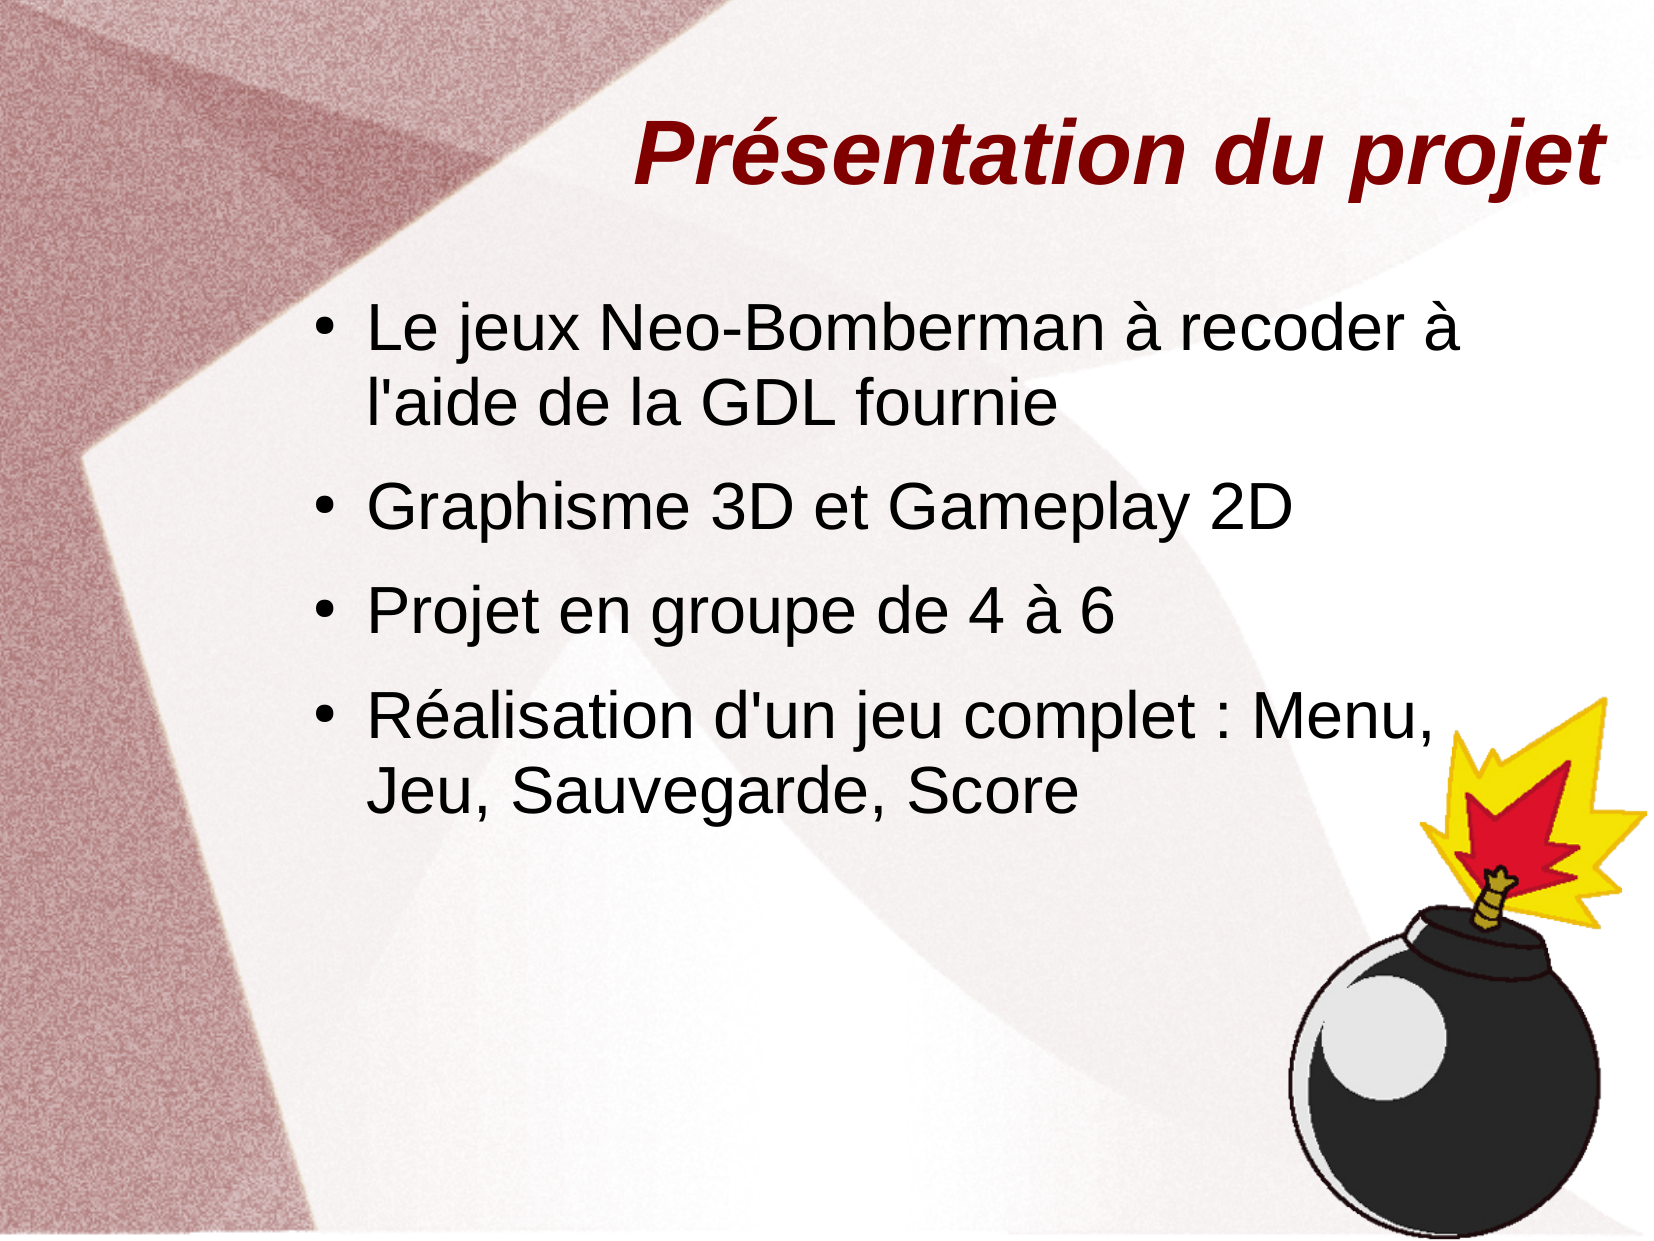

# Présentation du projet
Le jeux Neo-Bomberman à recoder à l'aide de la GDL fournie
Graphisme 3D et Gameplay 2D
Projet en groupe de 4 à 6
Réalisation d'un jeu complet : Menu, Jeu, Sauvegarde, Score